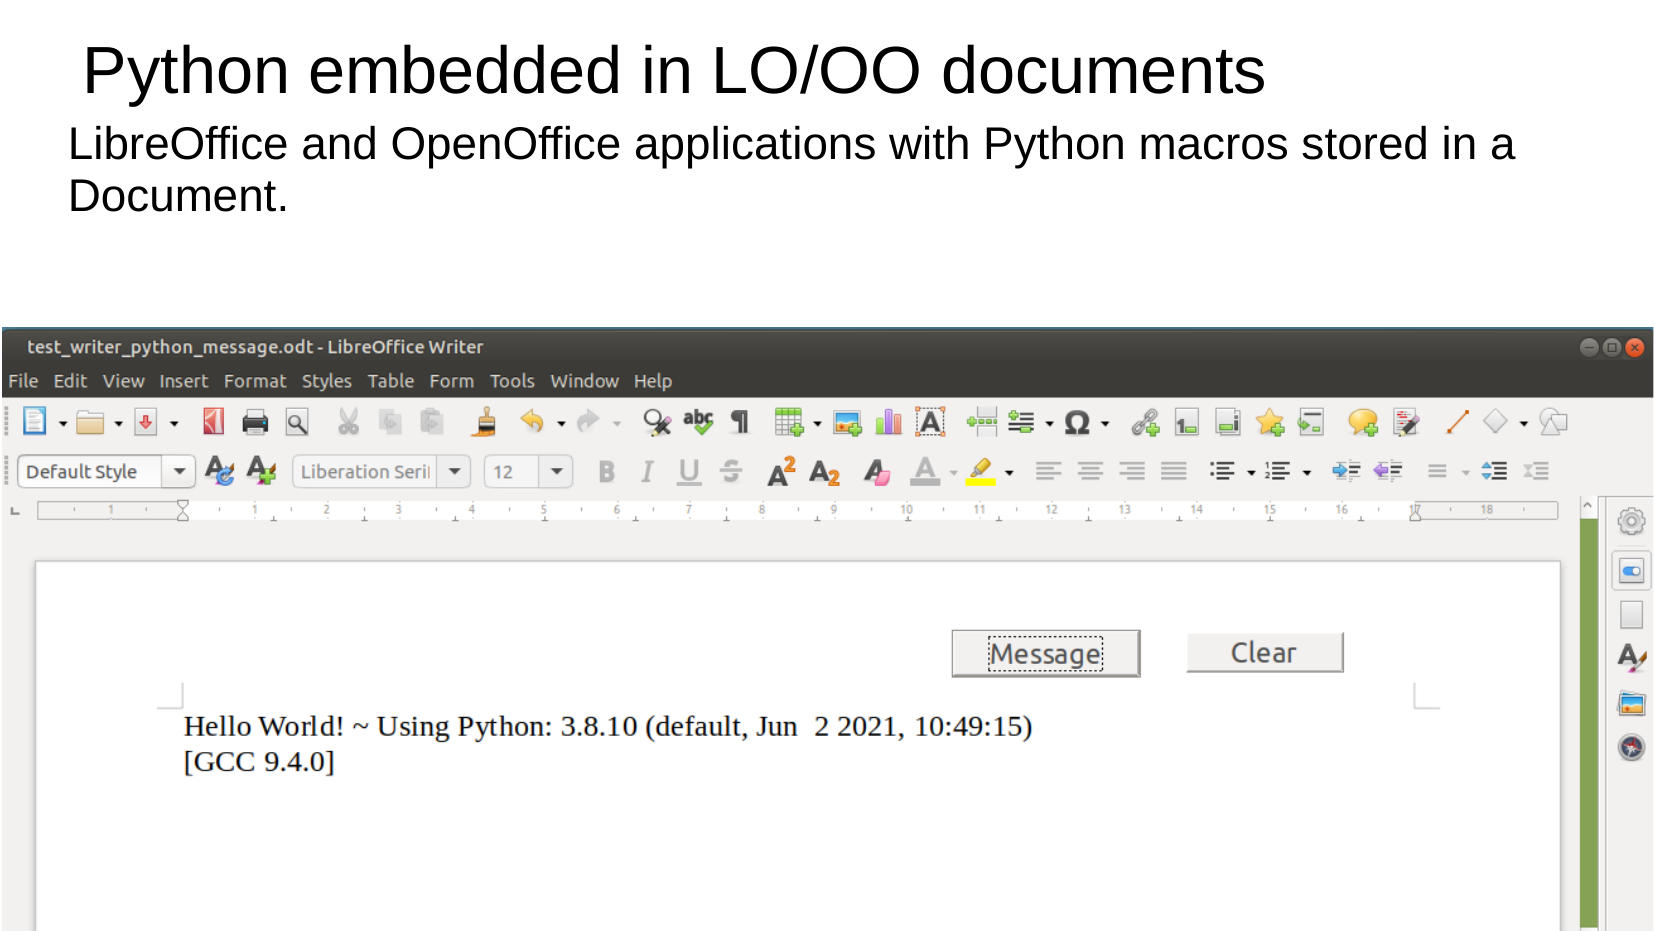

Python embedded in LO/OO documents
# LibreOffice and OpenOffice applications with Python macros stored in a Document.